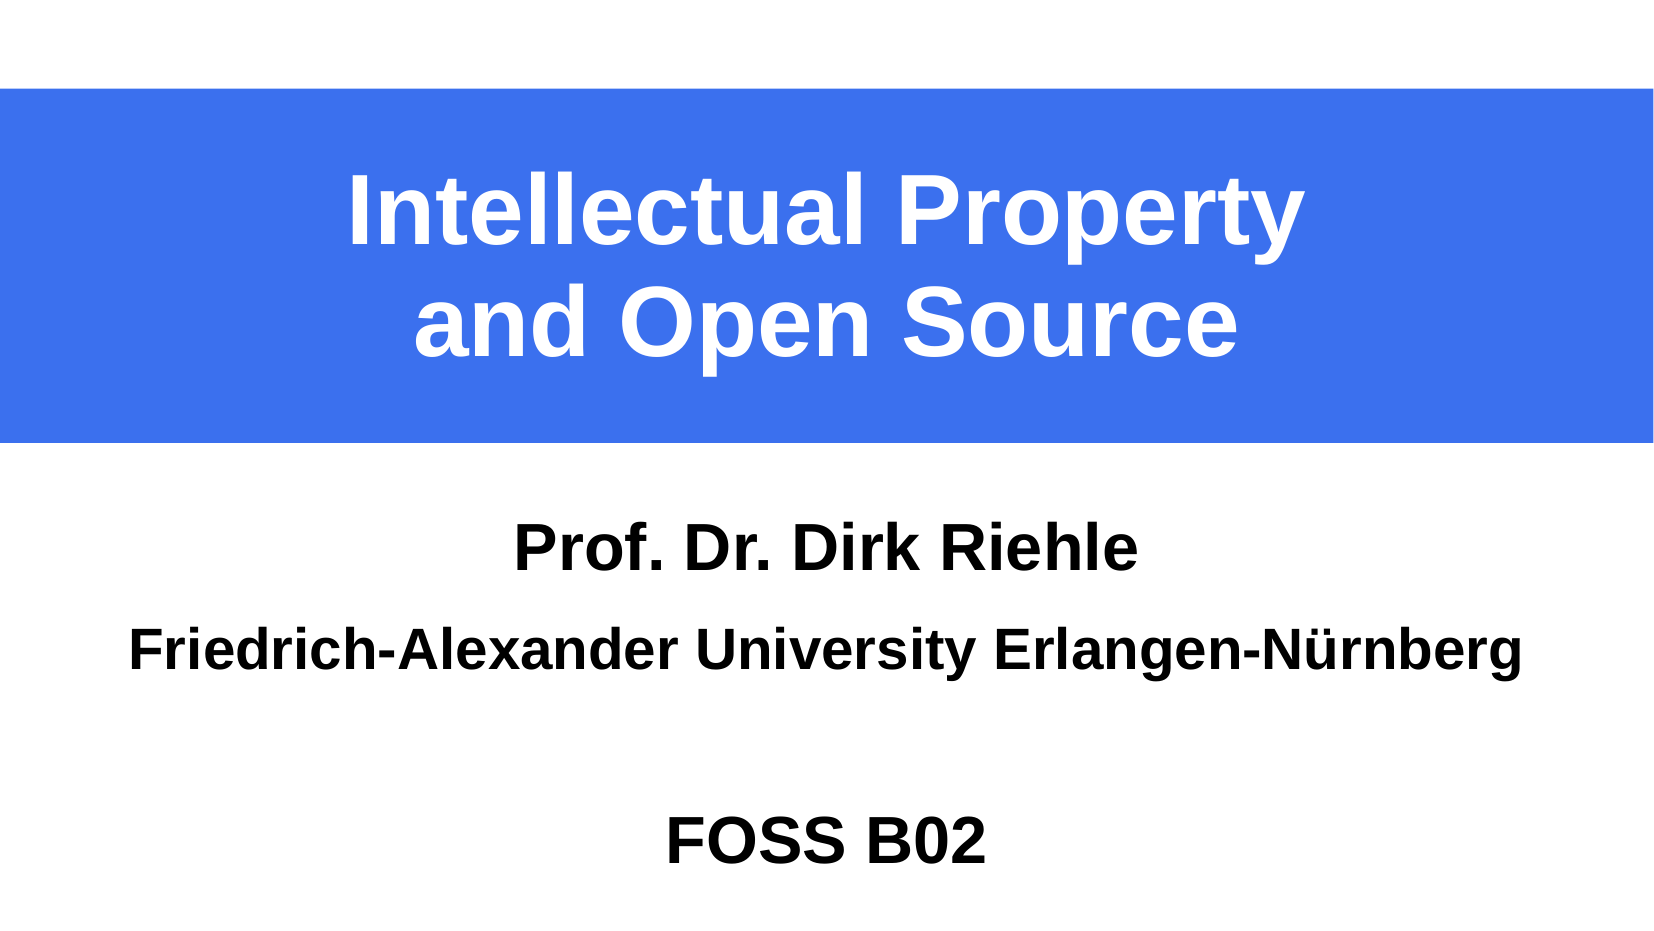

# Intellectual Property and Open Source
Prof. Dr. Dirk Riehle
Friedrich-Alexander University Erlangen-Nürnberg
FOSS B02